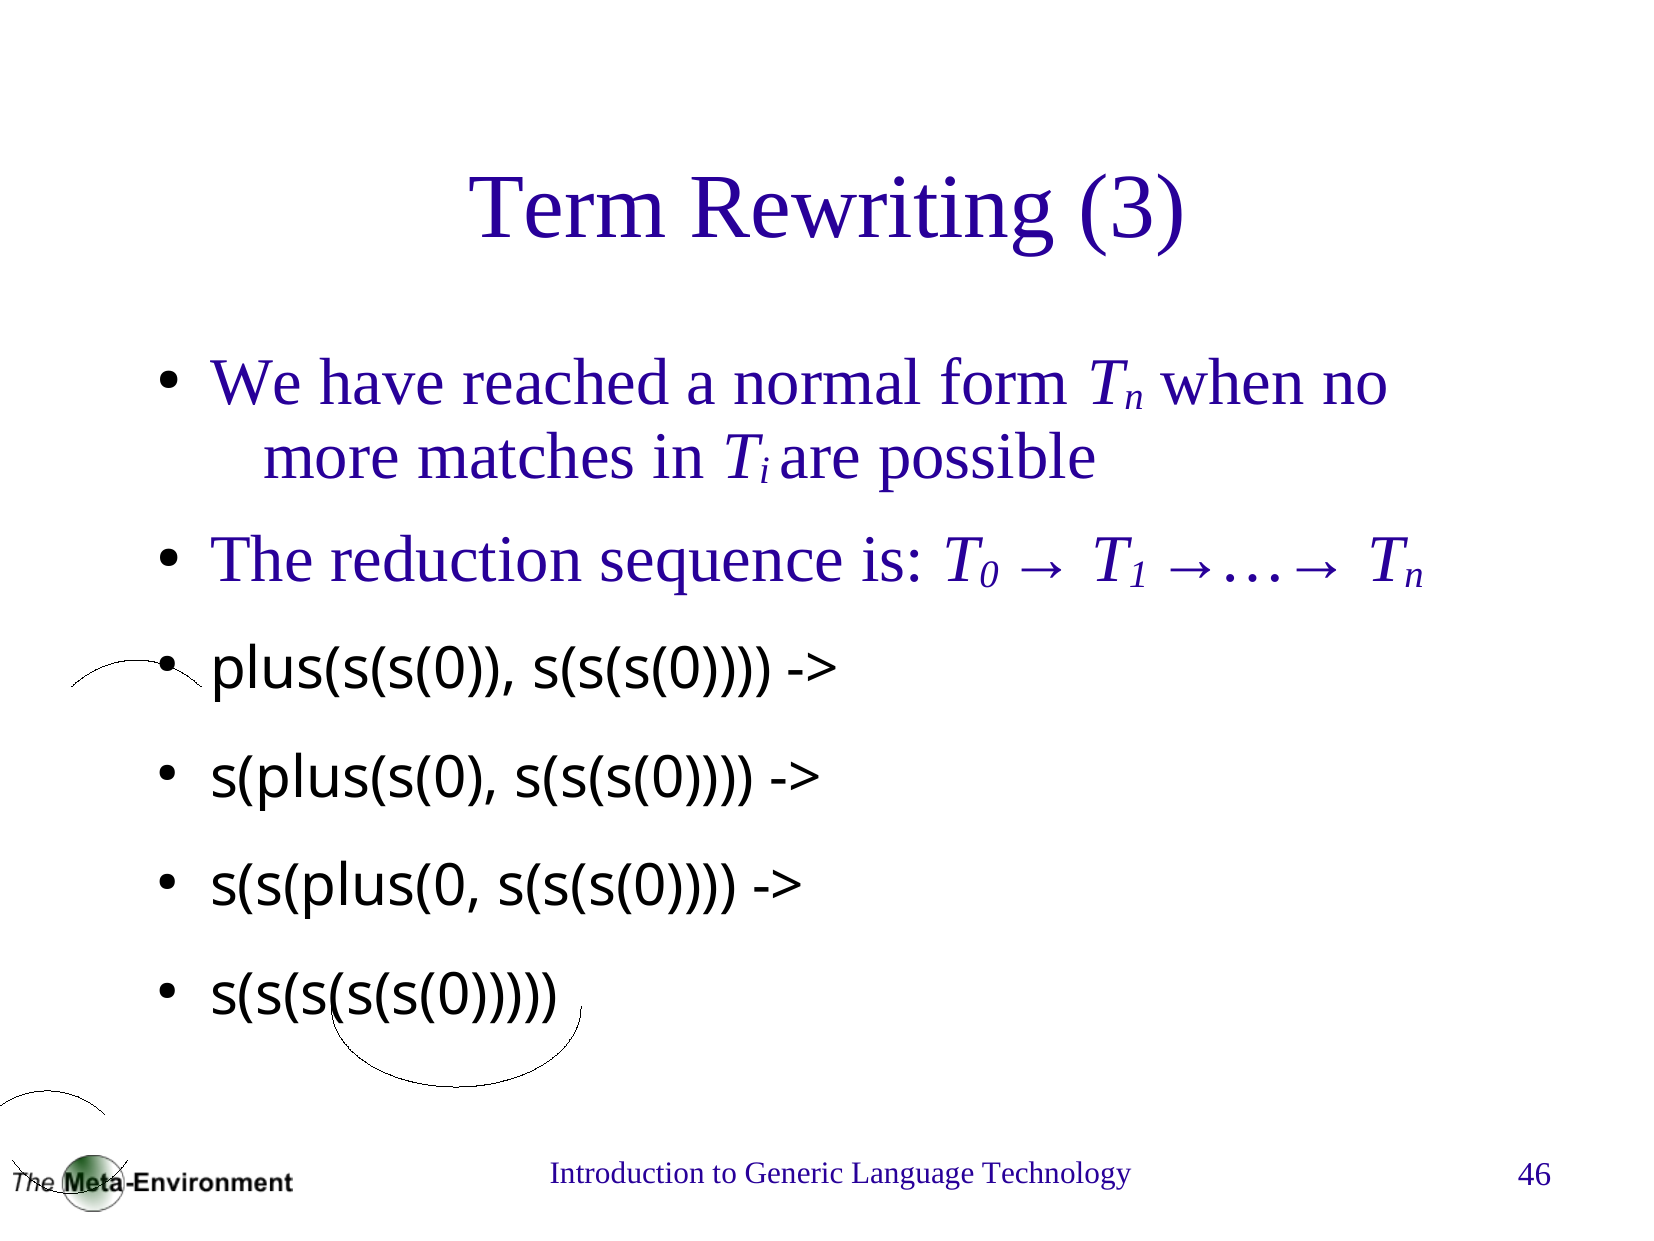

# Term Rewriting (3)
We have reached a normal form Tn when no more matches in Ti are possible
The reduction sequence is: T0 → T1 →…→ Tn
plus(s(s(0)), s(s(s(0)))) ->
s(plus(s(0), s(s(s(0)))) ->
s(s(plus(0, s(s(s(0)))) ->
s(s(s(s(s(0)))))